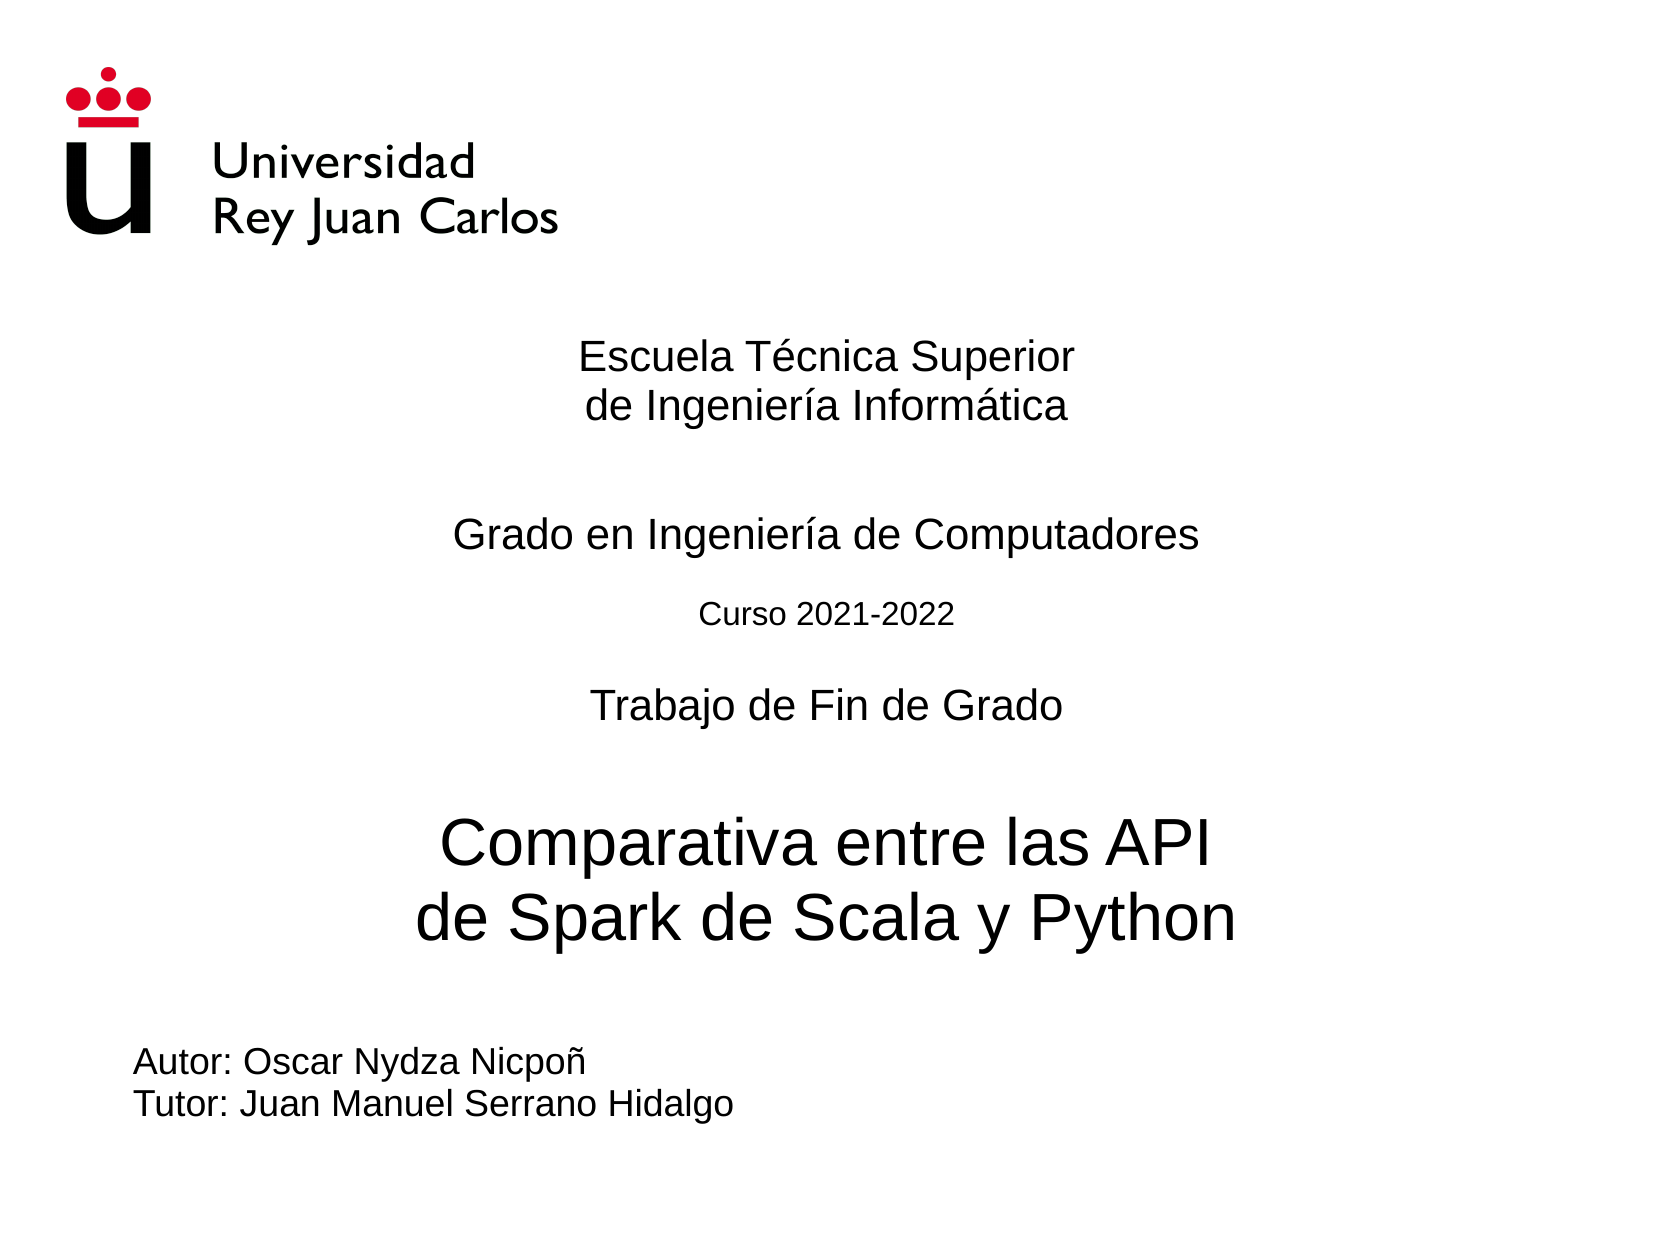

Escuela Técnica Superior de Ingeniería Informática
Grado en Ingeniería de Computadores
Curso 2021-2022
Trabajo de Fin de Grado
# Comparativa entre las API de Spark de Scala y Python
Autor: Oscar Nydza Nicpoñ
Tutor: Juan Manuel Serrano Hidalgo